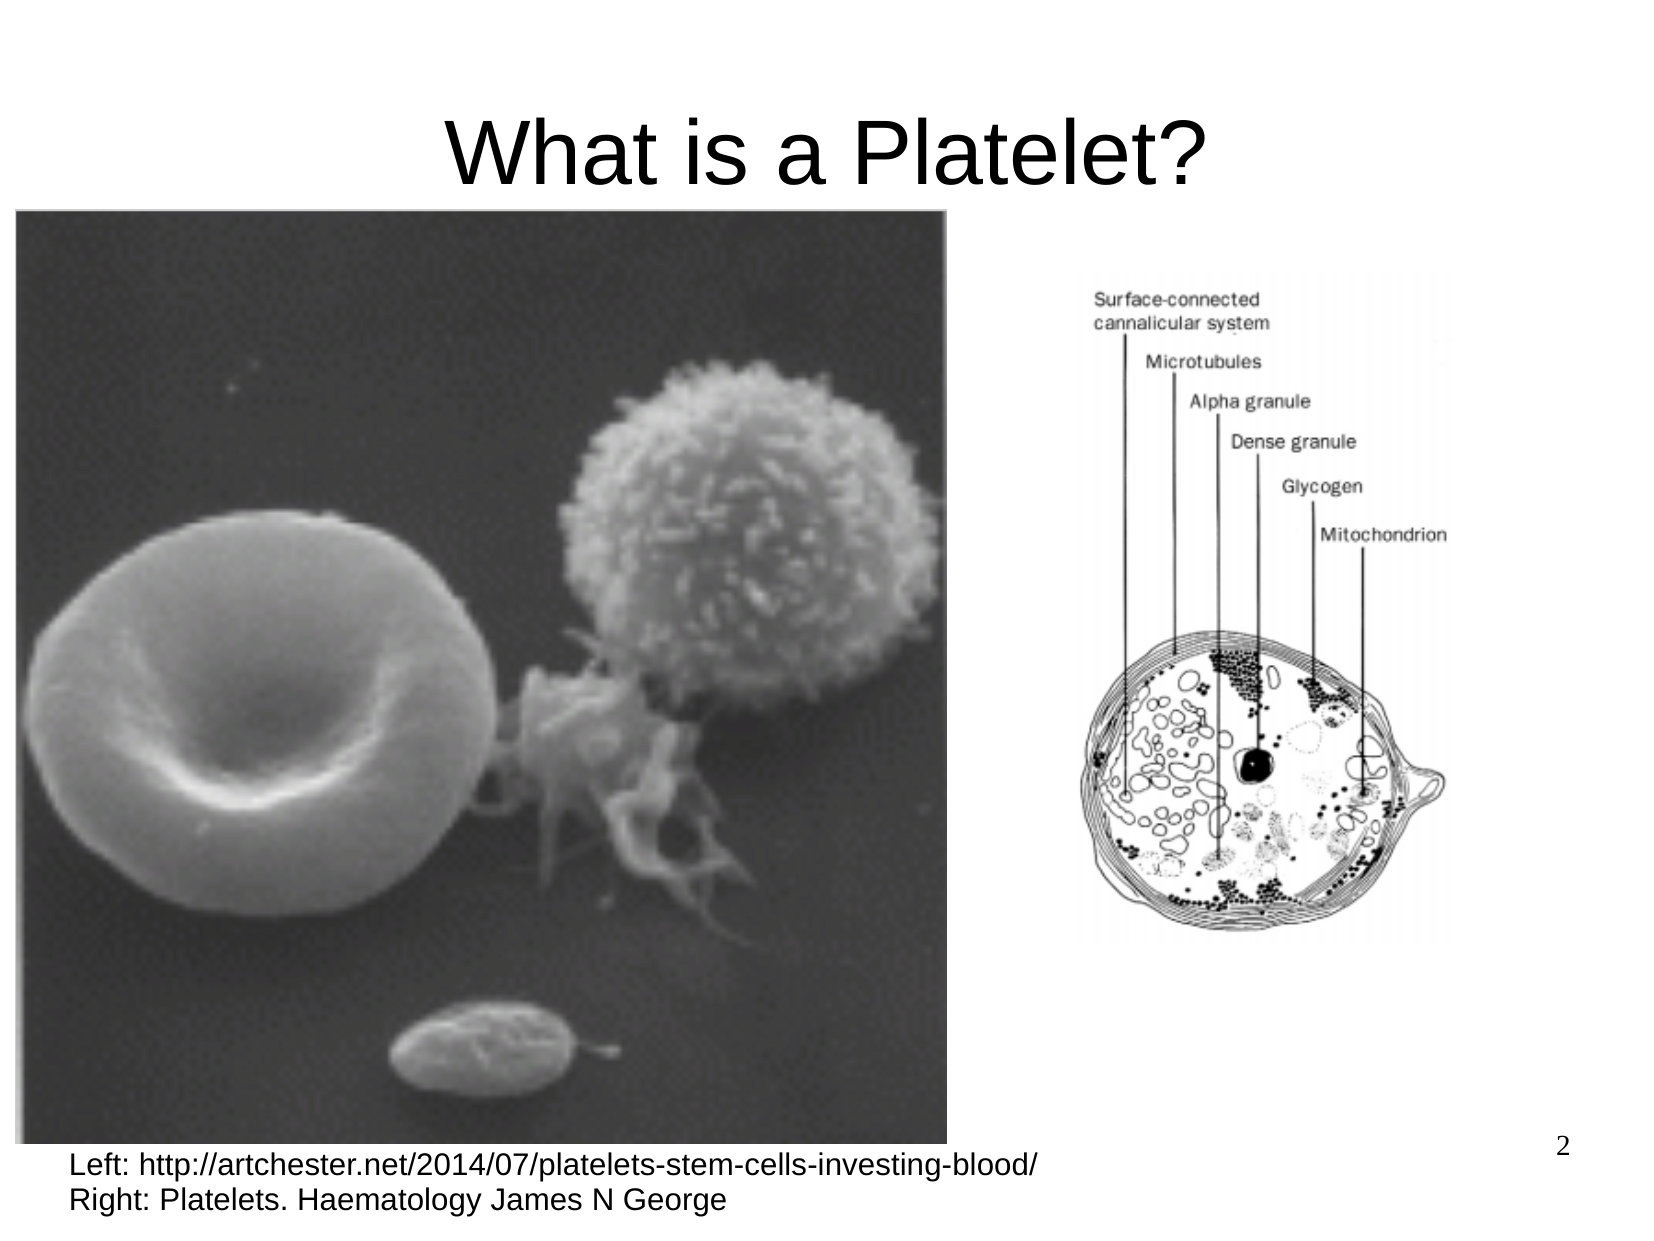

# What is a Platelet?
2
Left: http://artchester.net/2014/07/platelets-stem-cells-investing-blood/
Right: Platelets. Haematology James N George